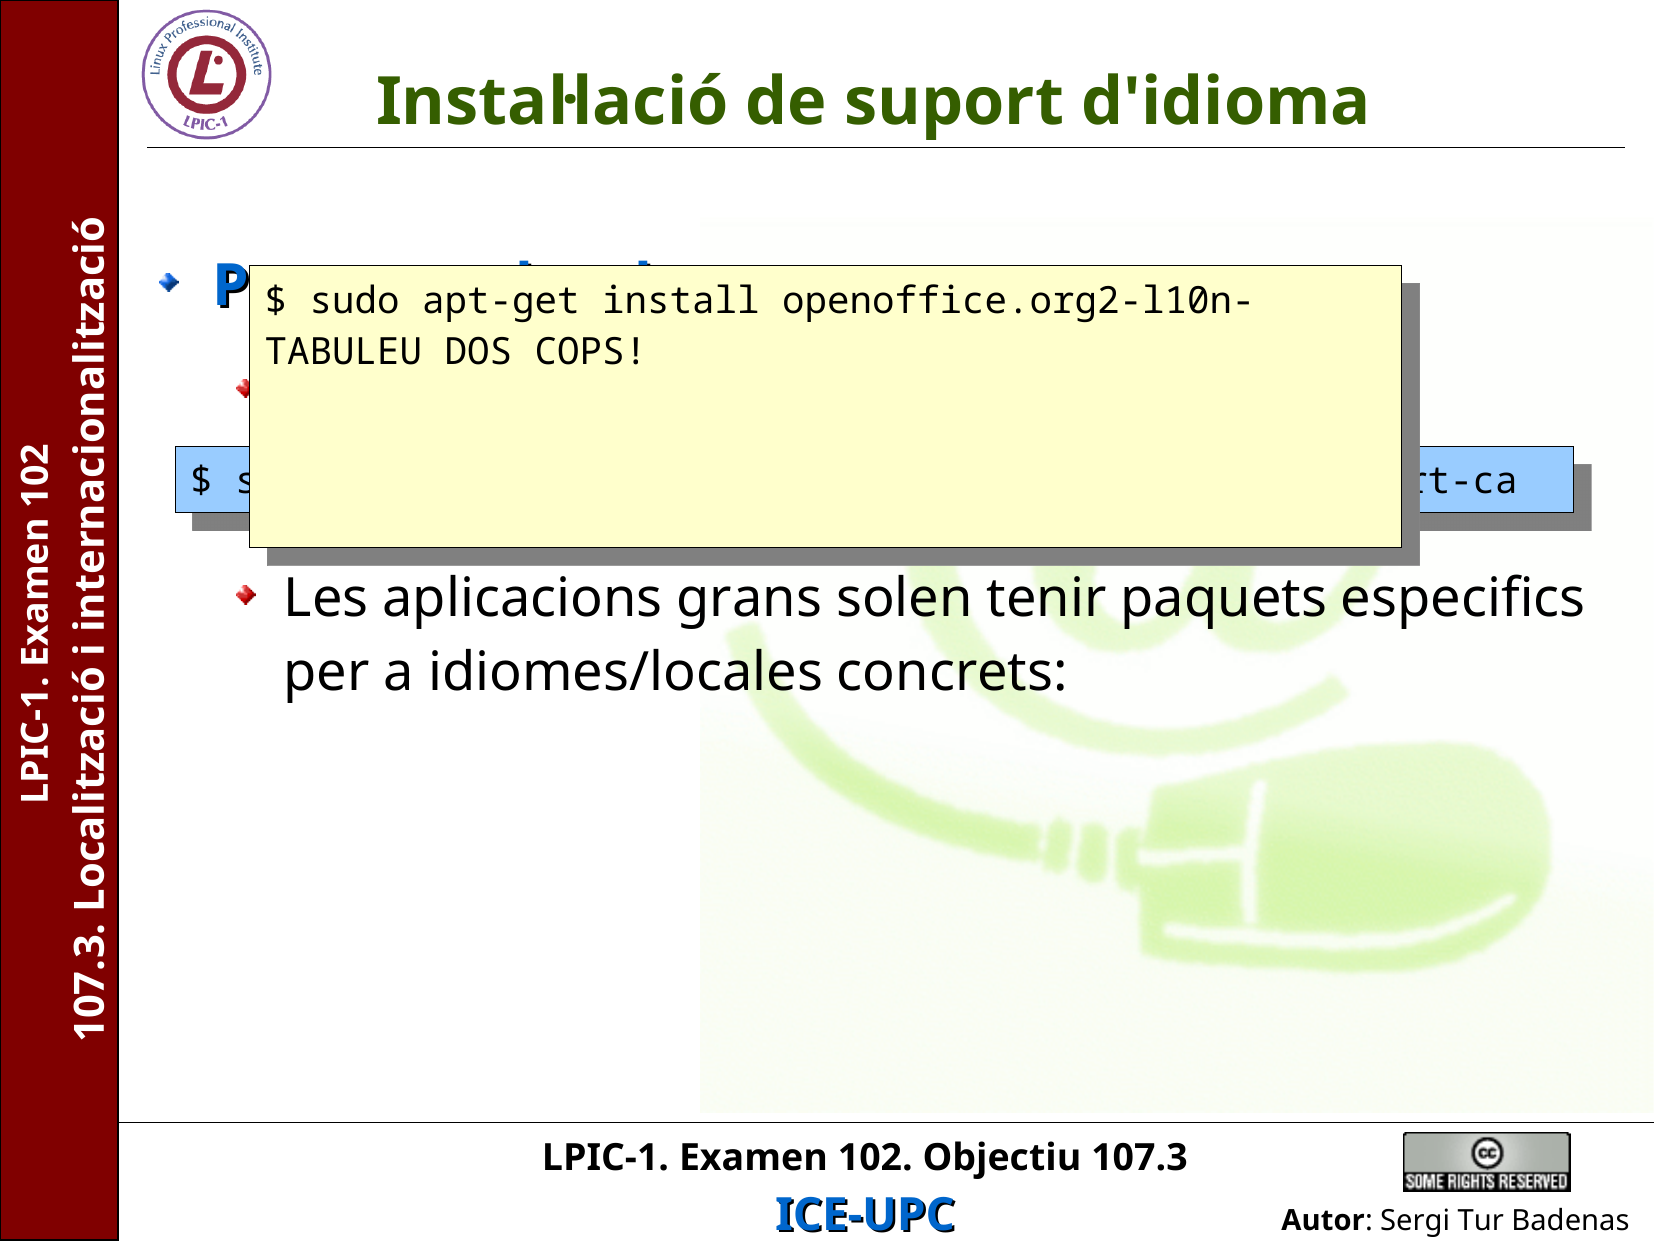

# Instal·lació de suport d'idioma
Paquets x-locale_name
Suport d'idioma a Ubuntu 9.10:
Les aplicacions grans solen tenir paquets especifics per a idiomes/locales concrets:
$ sudo apt-get install openoffice.org2-l10n- TABULEU DOS COPS!
$ sudo apt-get install language-pack-ca language-support-ca